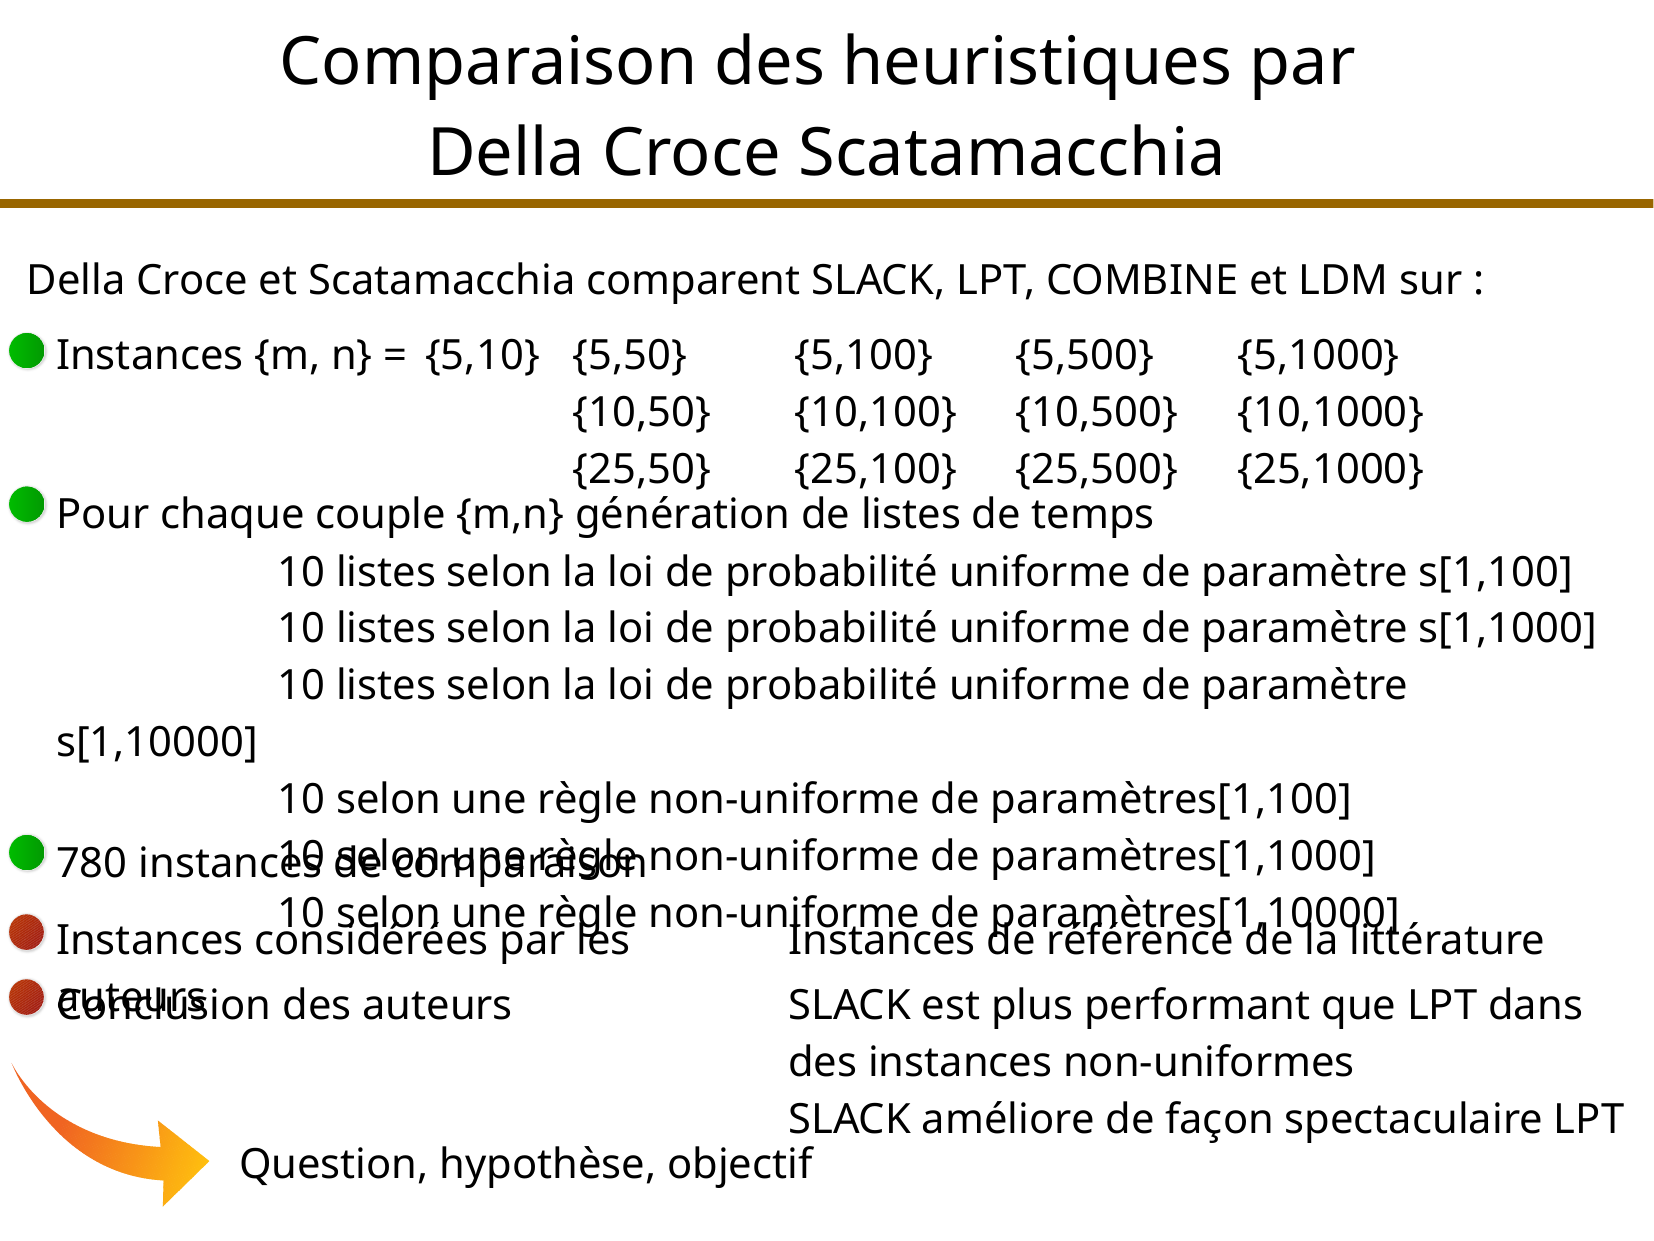

# Comparaison des heuristiques par Della Croce Scatamacchia
Della Croce et Scatamacchia comparent SLACK, LPT, COMBINE et LDM sur :
Instances {m, n} = 	{5,10}	{5,50}		{5,100}		{5,500}		{5,1000}
							{10,50}		{10,100}	{10,500}	{10,1000}
							{25,50}		{25,100}	{25,500}	{25,1000}
Pour chaque couple {m,n} génération de listes de temps
			10 listes selon la loi de probabilité uniforme de paramètre s[1,100]
			10 listes selon la loi de probabilité uniforme de paramètre s[1,1000]
			10 listes selon la loi de probabilité uniforme de paramètre s[1,10000]
			10 selon une règle non-uniforme de paramètres[1,100]
			10 selon une règle non-uniforme de paramètres[1,1000]
			10 selon une règle non-uniforme de paramètres[1,10000]
780 instances de comparaison
Instances considérées par les auteurs
Instances de référence de la littérature
Conclusion des auteurs
SLACK est plus performant que LPT dans des instances non-uniformes
SLACK améliore de façon spectaculaire LPT
Question, hypothèse, objectif